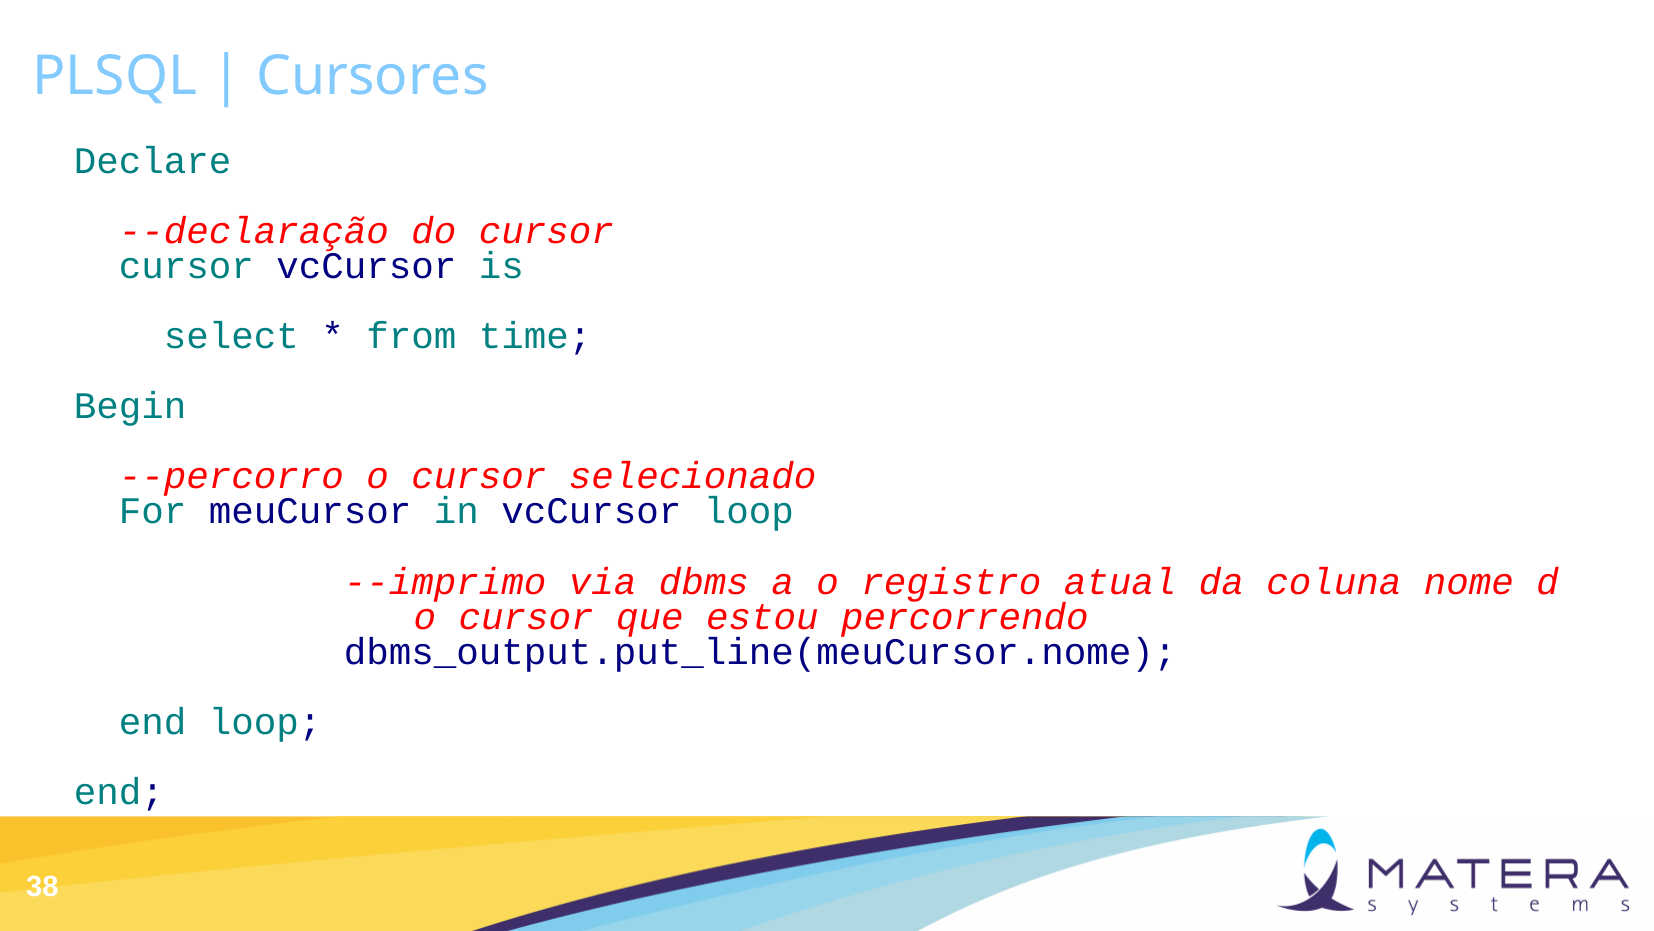

# PLSQL | Cursores
Declare
 --declaração do cursor
 cursor vcCursor is
 select * from time;
Begin
 --percorro o cursor selecionado
 For meuCursor in vcCursor loop
 --imprimo via dbms a o registro atual da coluna nome d				 o cursor que estou percorrendo
 dbms_output.put_line(meuCursor.nome);
 end loop;
end;